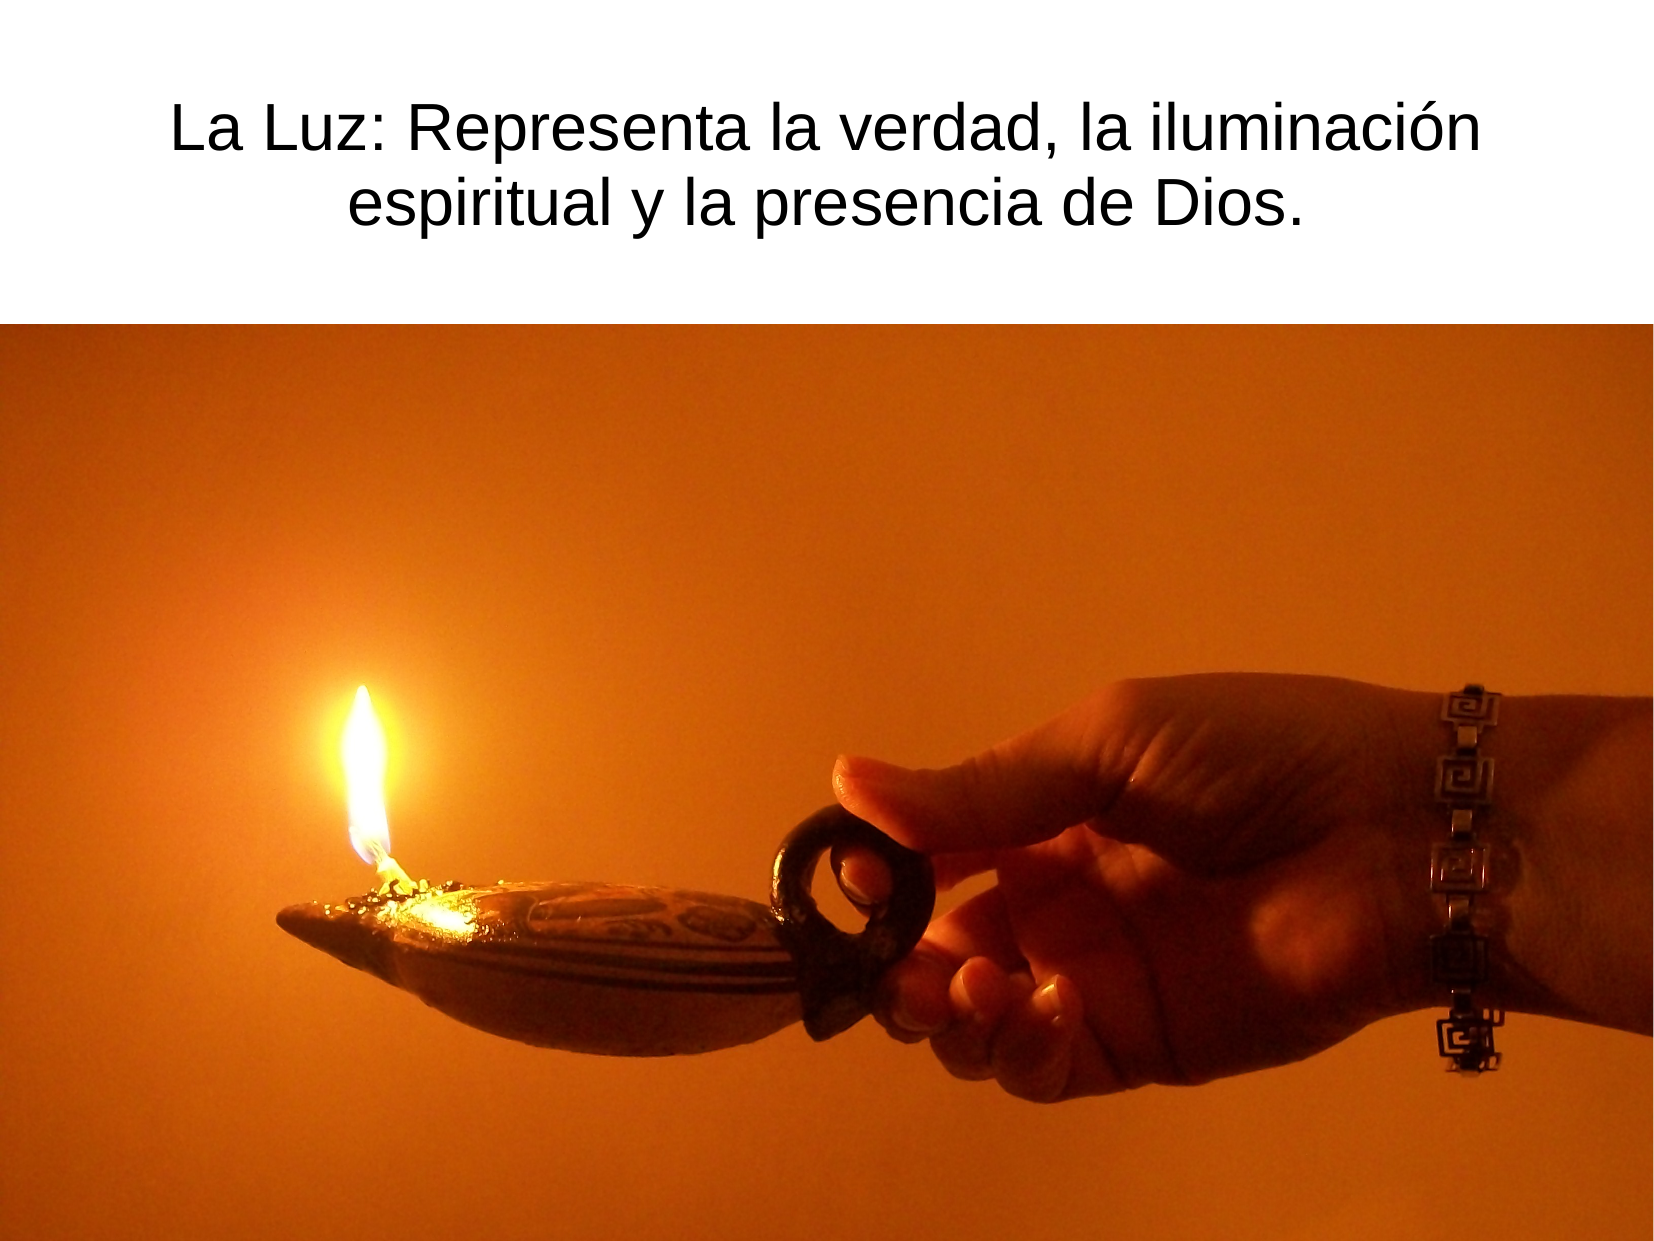

# La Luz: Representa la verdad, la iluminación espiritual y la presencia de Dios.